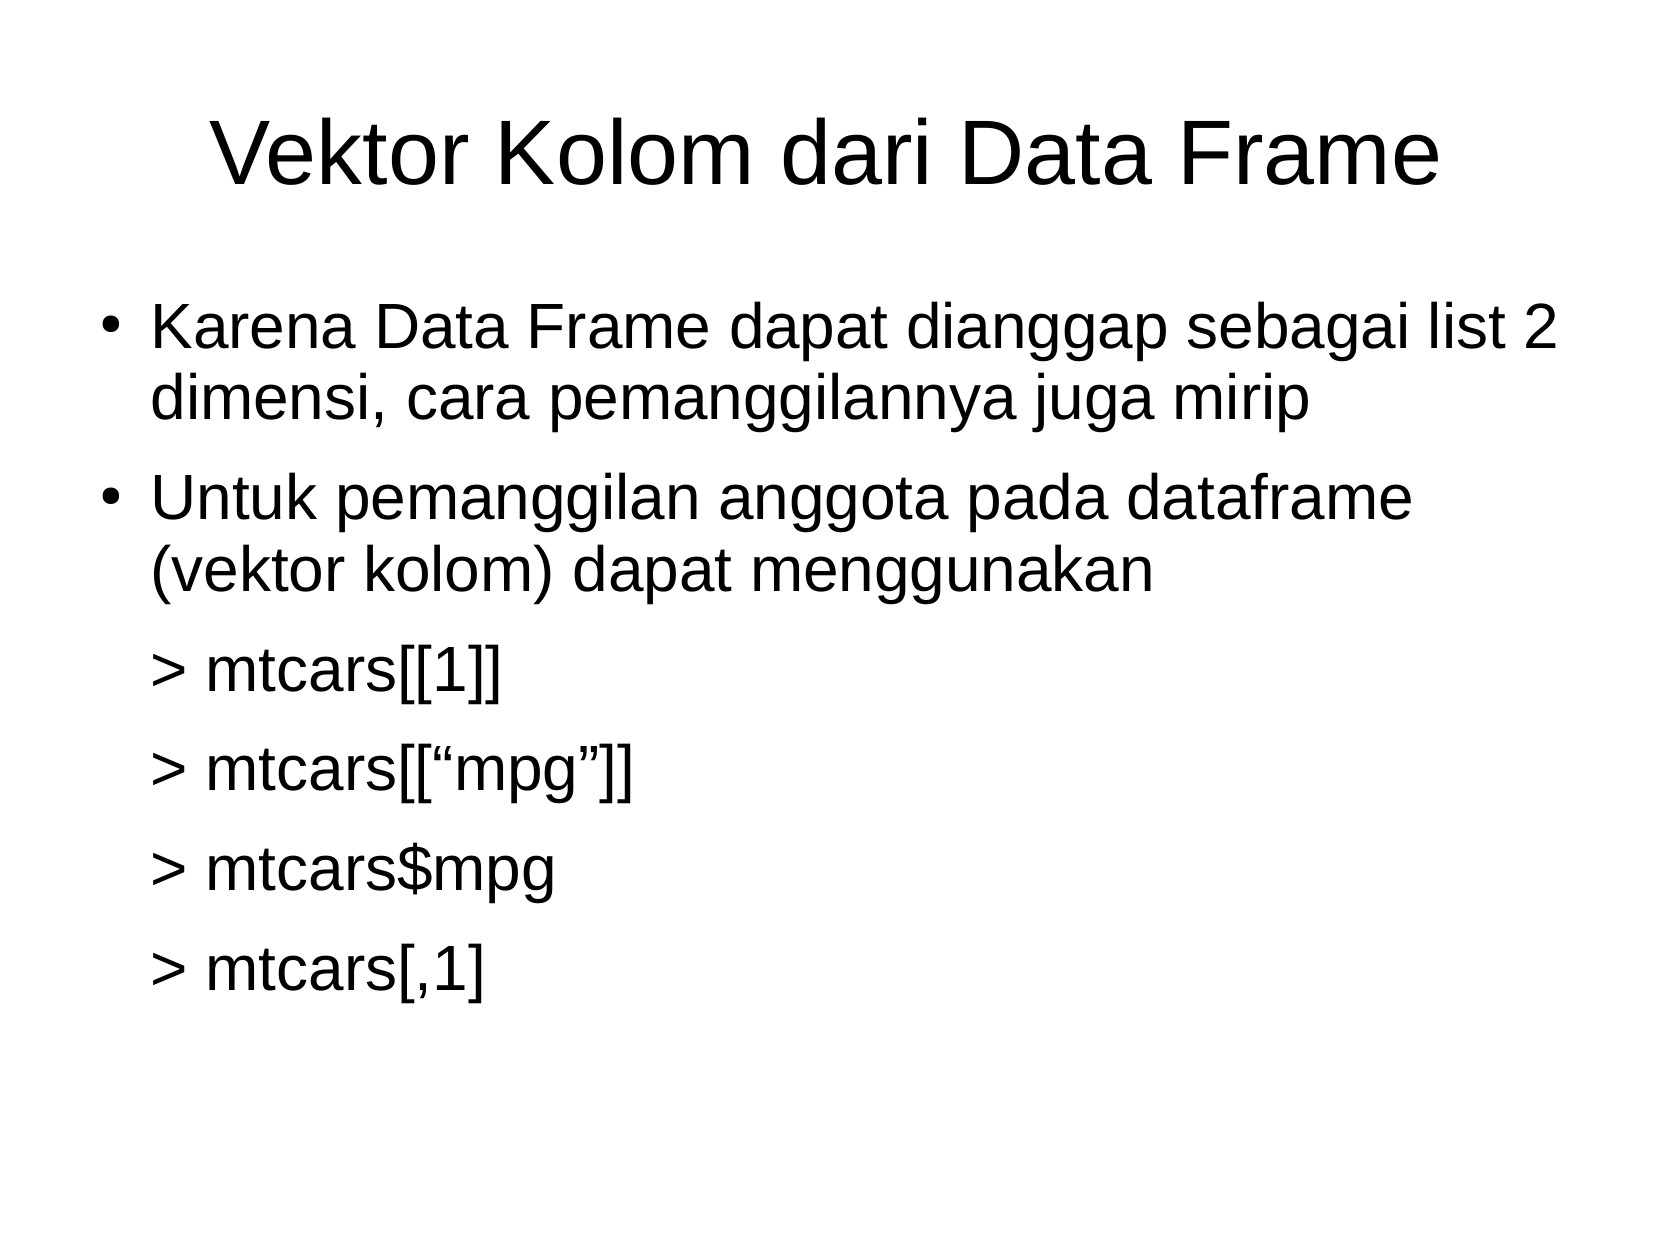

# Vektor Kolom dari Data Frame
Karena Data Frame dapat dianggap sebagai list 2 dimensi, cara pemanggilannya juga mirip
Untuk pemanggilan anggota pada dataframe (vektor kolom) dapat menggunakan
> mtcars[[1]]
> mtcars[[“mpg”]]
> mtcars$mpg
> mtcars[,1]